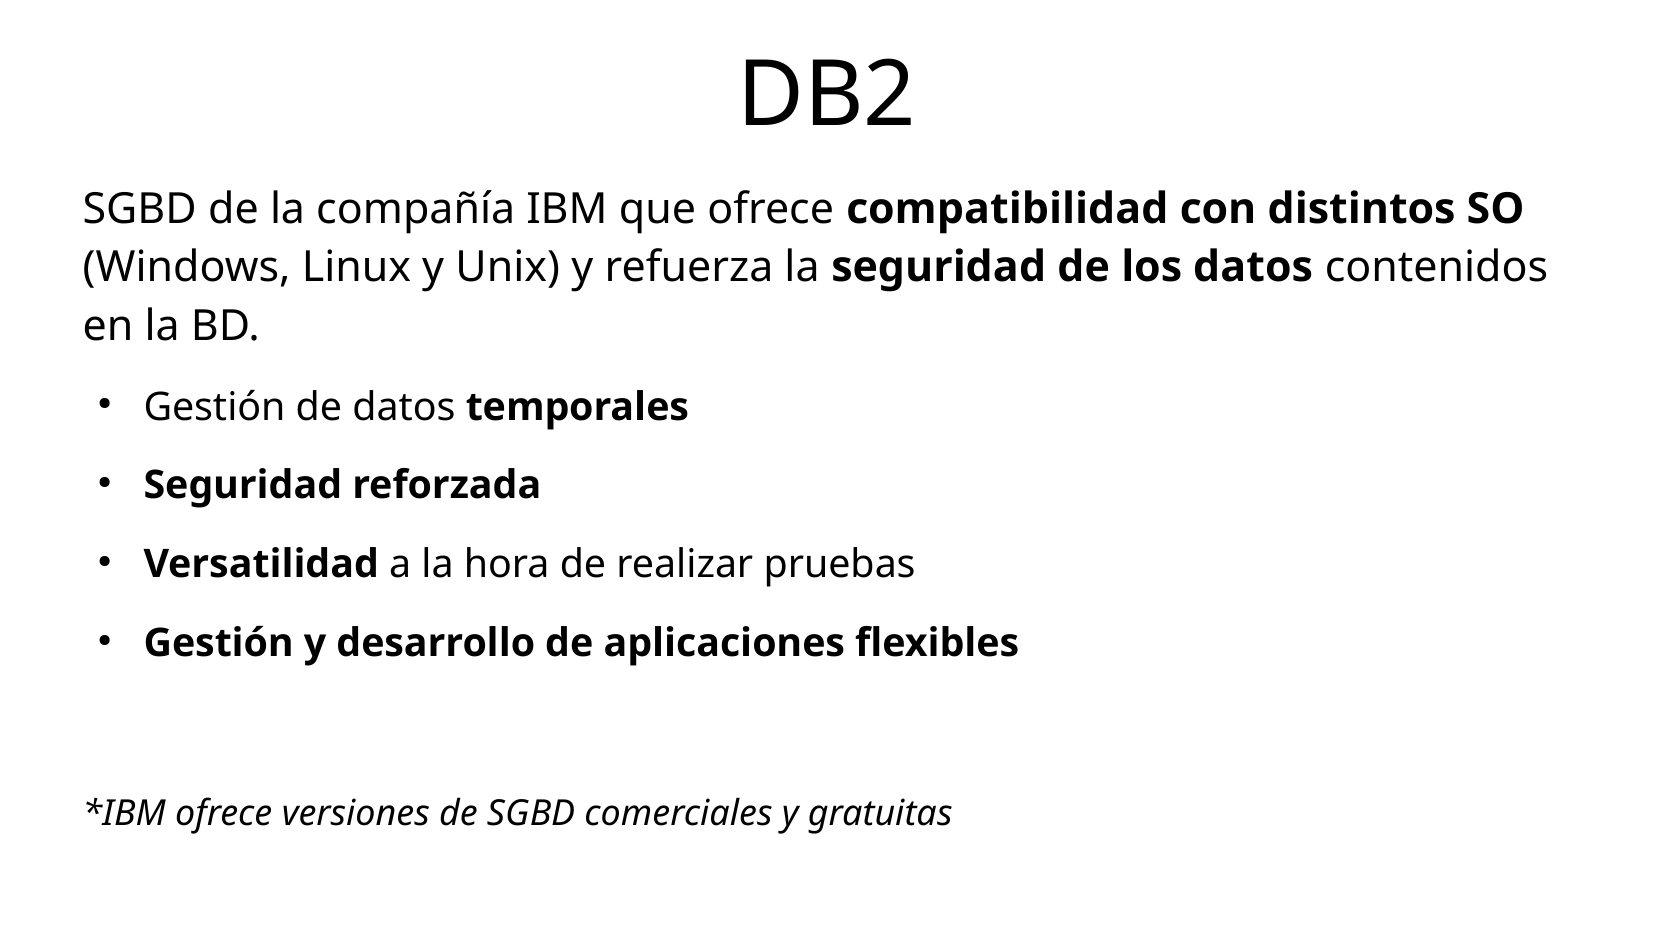

# DB2
SGBD de la compañía IBM que ofrece compatibilidad con distintos SO (Windows, Linux y Unix) y refuerza la seguridad de los datos contenidos en la BD.
Gestión de datos temporales
Seguridad reforzada
Versatilidad a la hora de realizar pruebas
Gestión y desarrollo de aplicaciones flexibles
*IBM ofrece versiones de SGBD comerciales y gratuitas